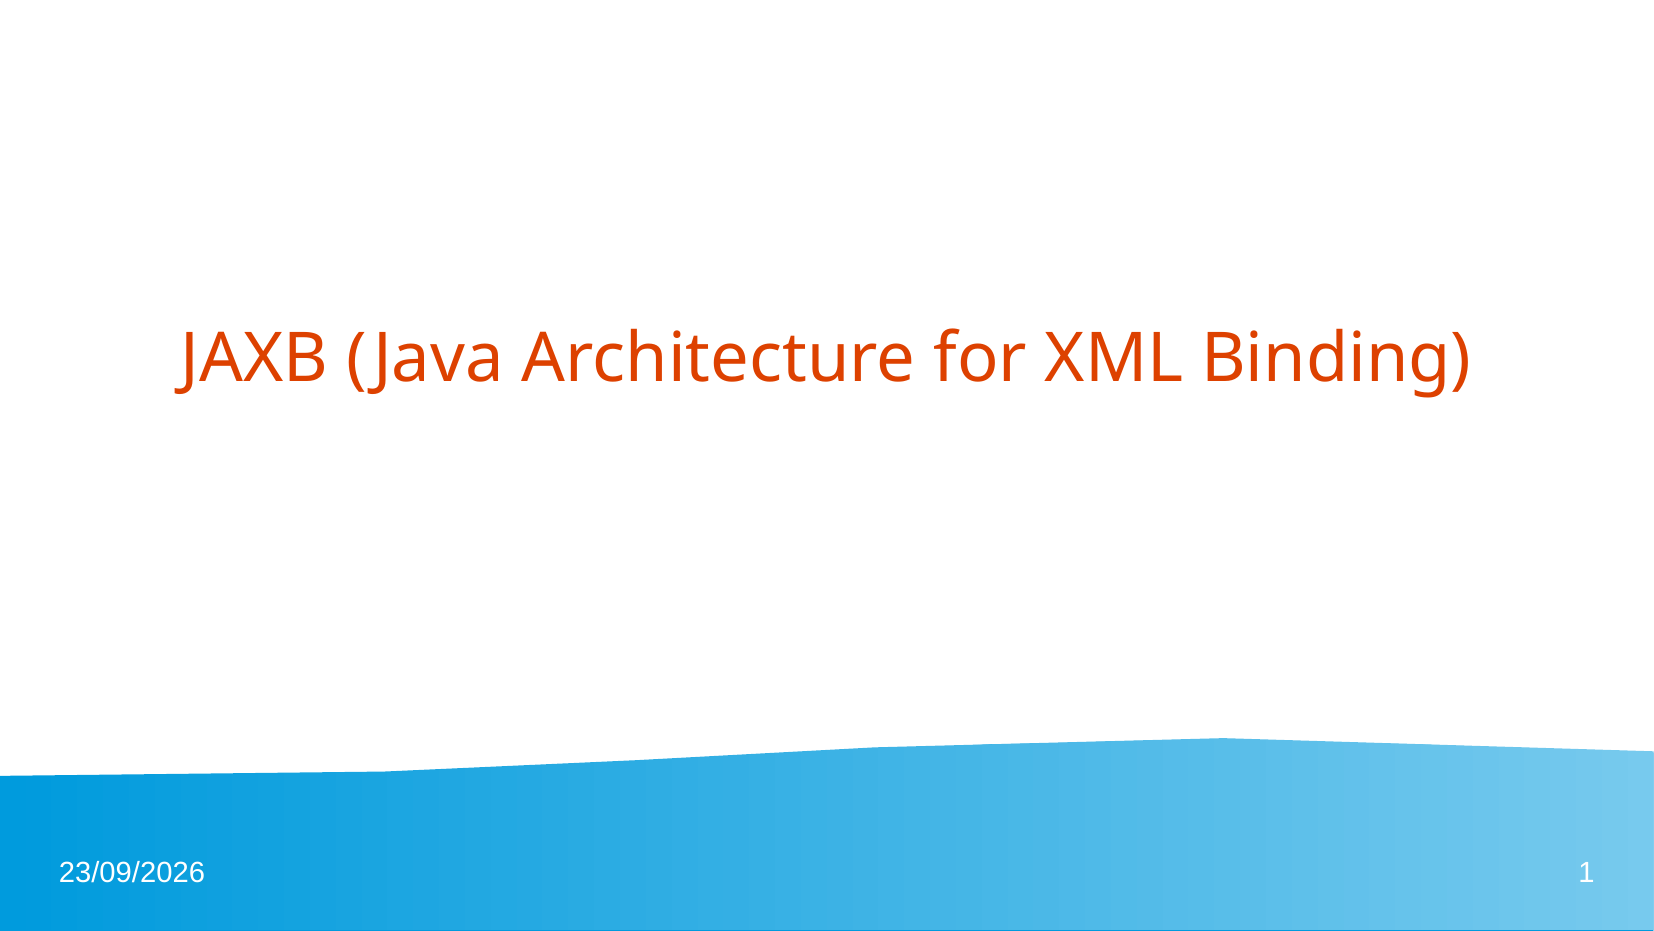

# JAXB (Java Architecture for XML Binding)